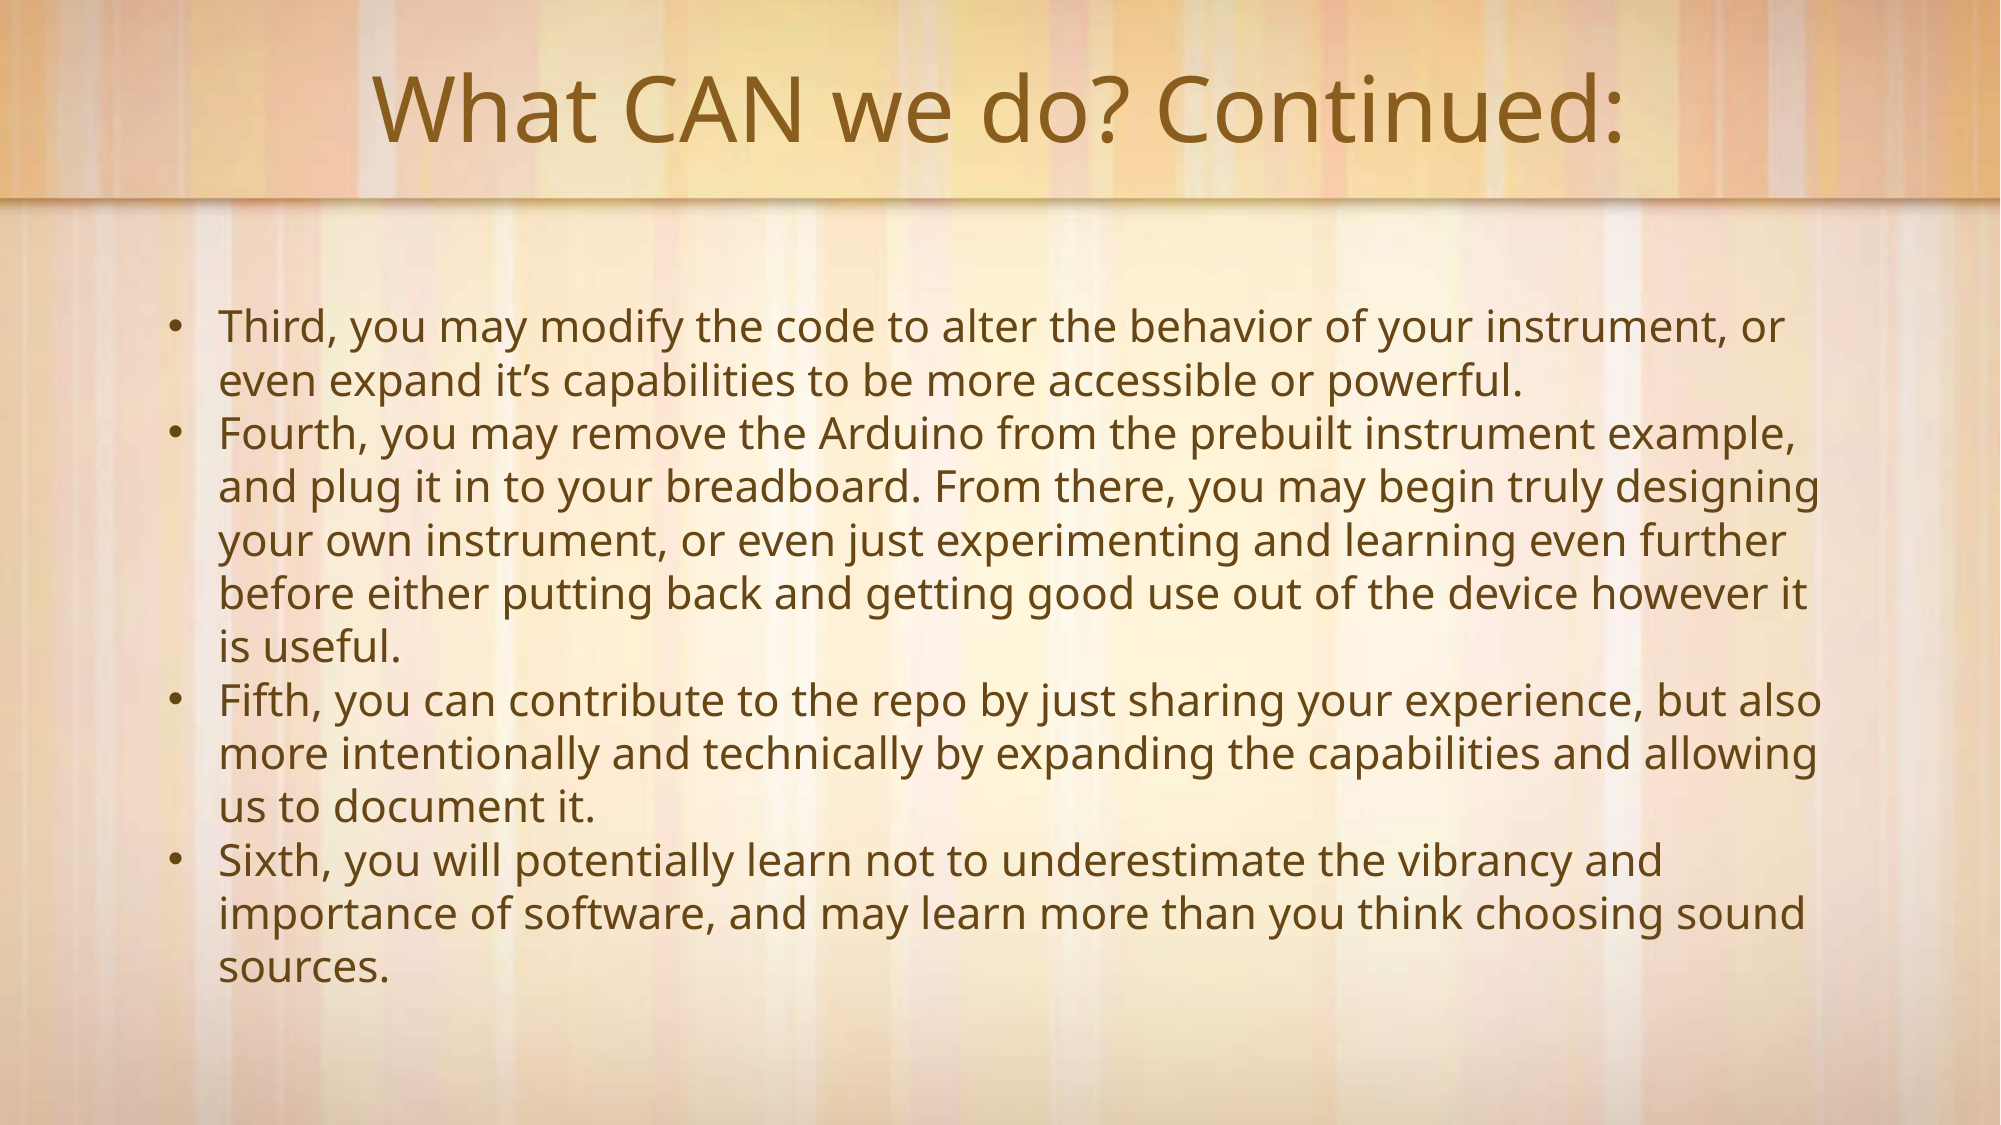

What CAN we do? Continued:
# Third, you may modify the code to alter the behavior of your instrument, or even expand it’s capabilities to be more accessible or powerful.
Fourth, you may remove the Arduino from the prebuilt instrument example, and plug it in to your breadboard. From there, you may begin truly designing your own instrument, or even just experimenting and learning even further before either putting back and getting good use out of the device however it is useful.
Fifth, you can contribute to the repo by just sharing your experience, but also more intentionally and technically by expanding the capabilities and allowing us to document it.
Sixth, you will potentially learn not to underestimate the vibrancy and importance of software, and may learn more than you think choosing sound sources.